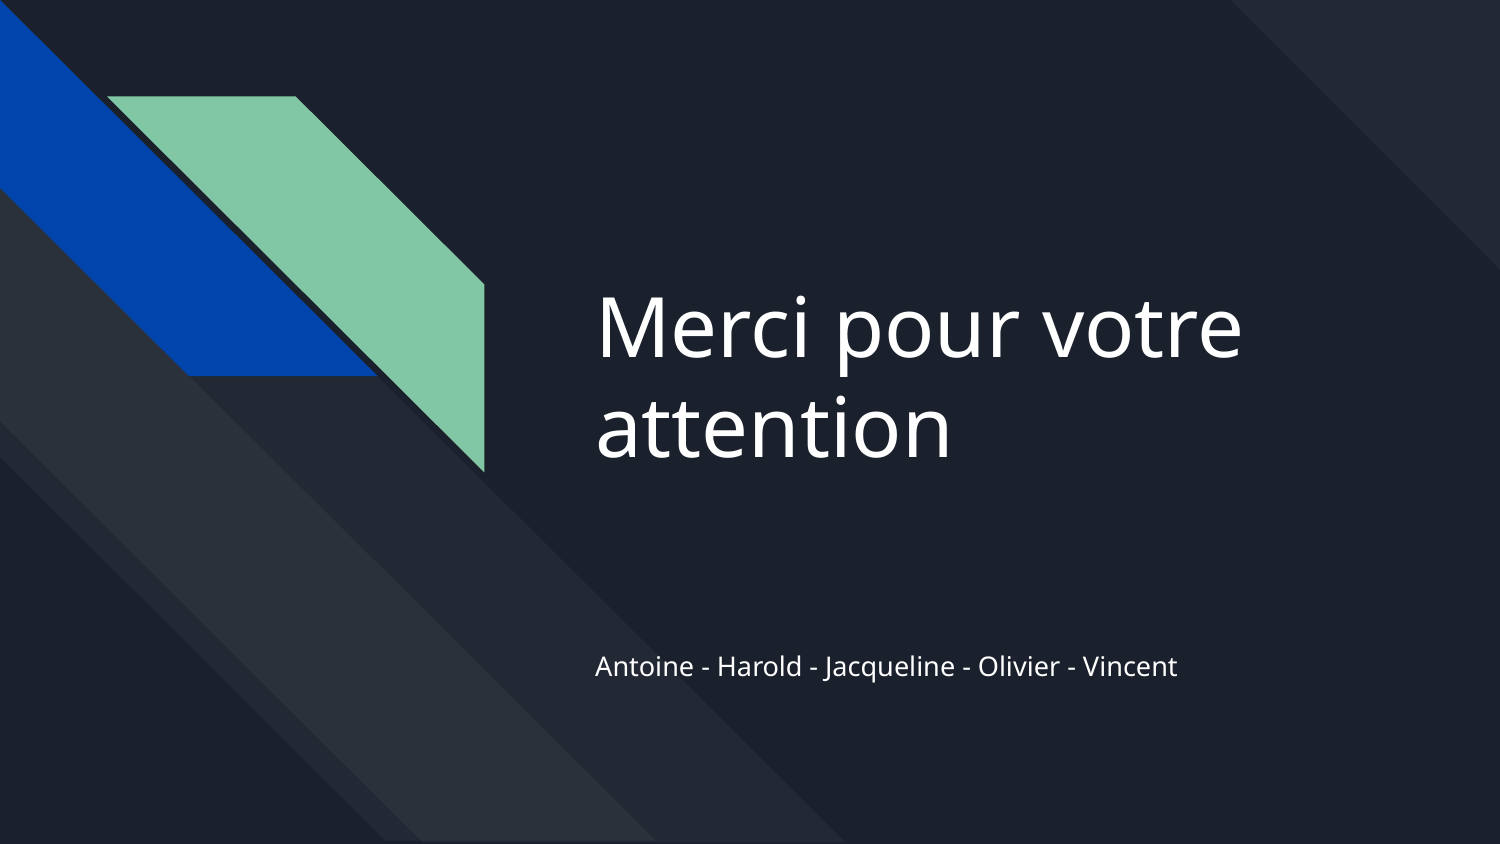

# Merci pour votre attention
Antoine - Harold - Jacqueline - Olivier - Vincent